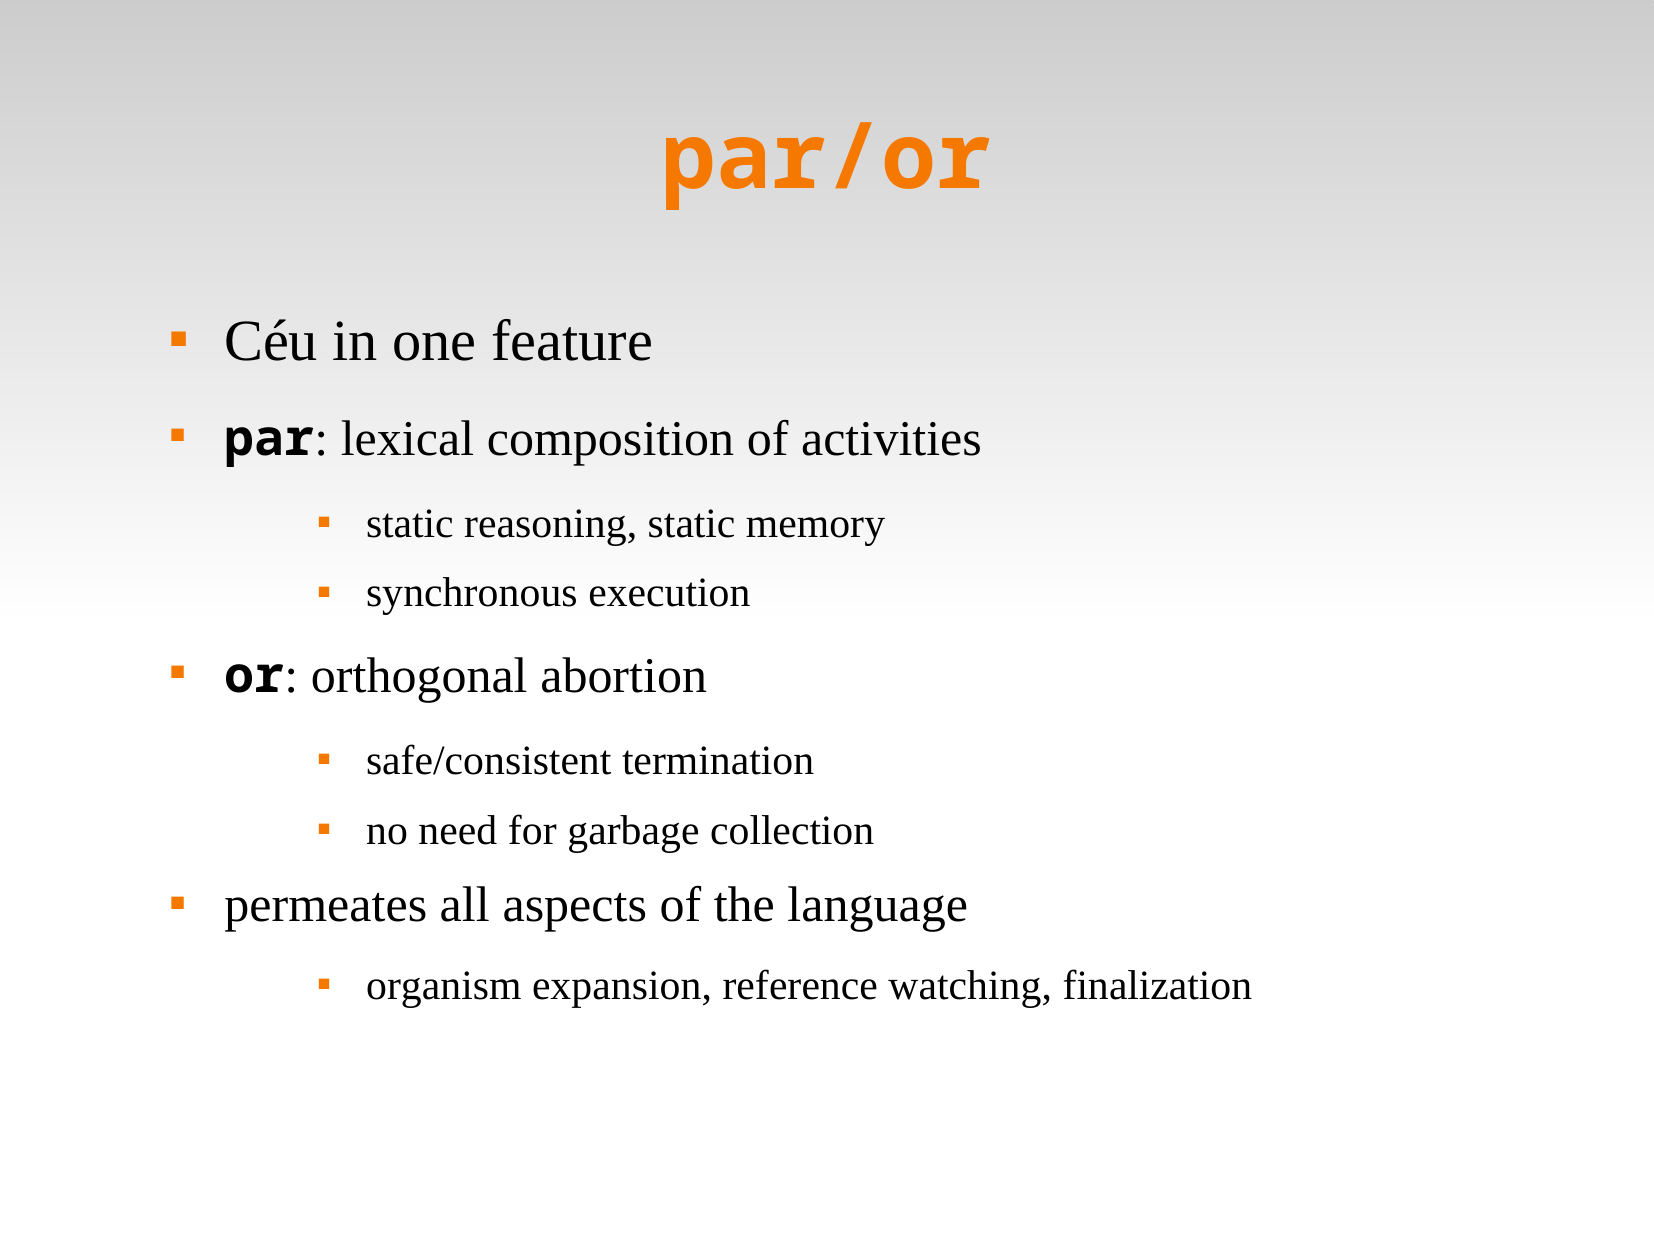

# par/or
Céu in one feature
par: lexical composition of activities
static reasoning, static memory
synchronous execution
or: orthogonal abortion
safe/consistent termination
no need for garbage collection
permeates all aspects of the language
organism expansion, reference watching, finalization